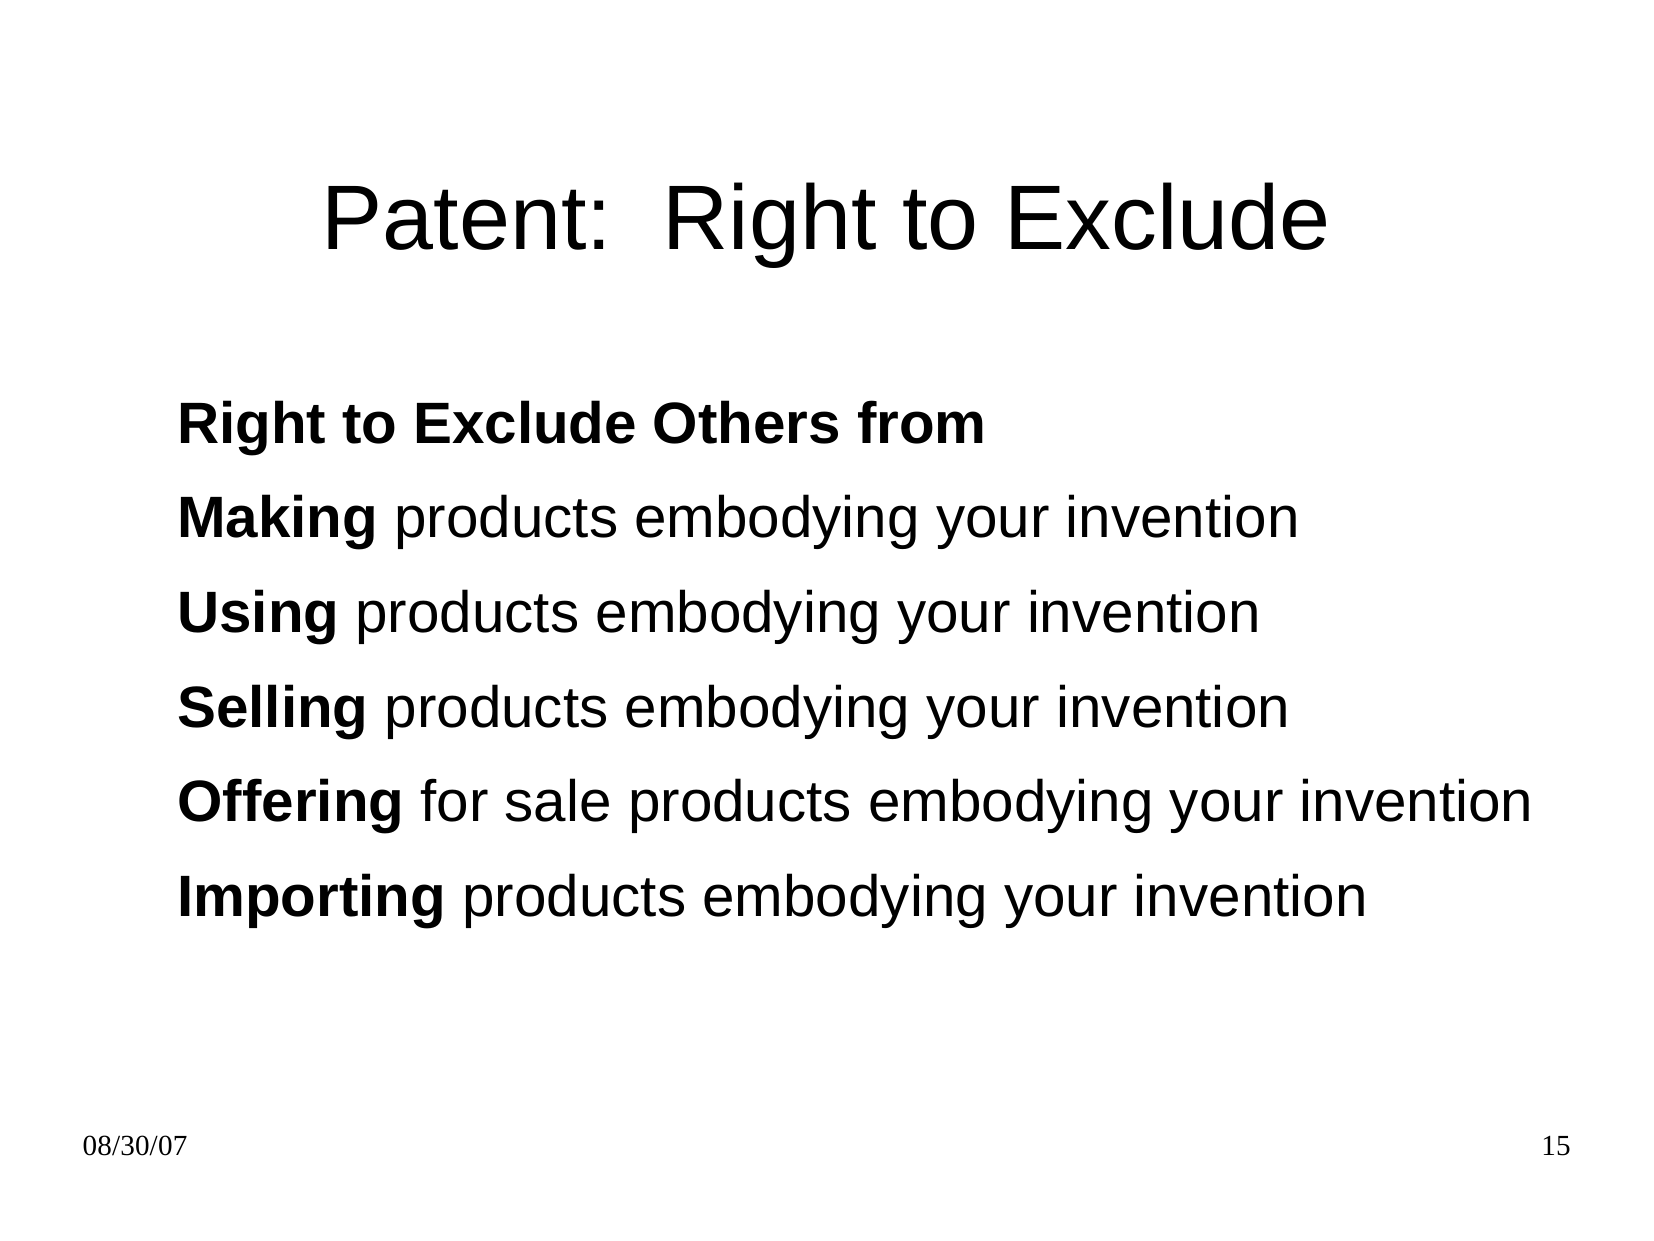

# Patent: Right to Exclude
Right to Exclude Others from
Making products embodying your invention
Using products embodying your invention
Selling products embodying your invention
Offering for sale products embodying your invention
Importing products embodying your invention
08/30/07
15